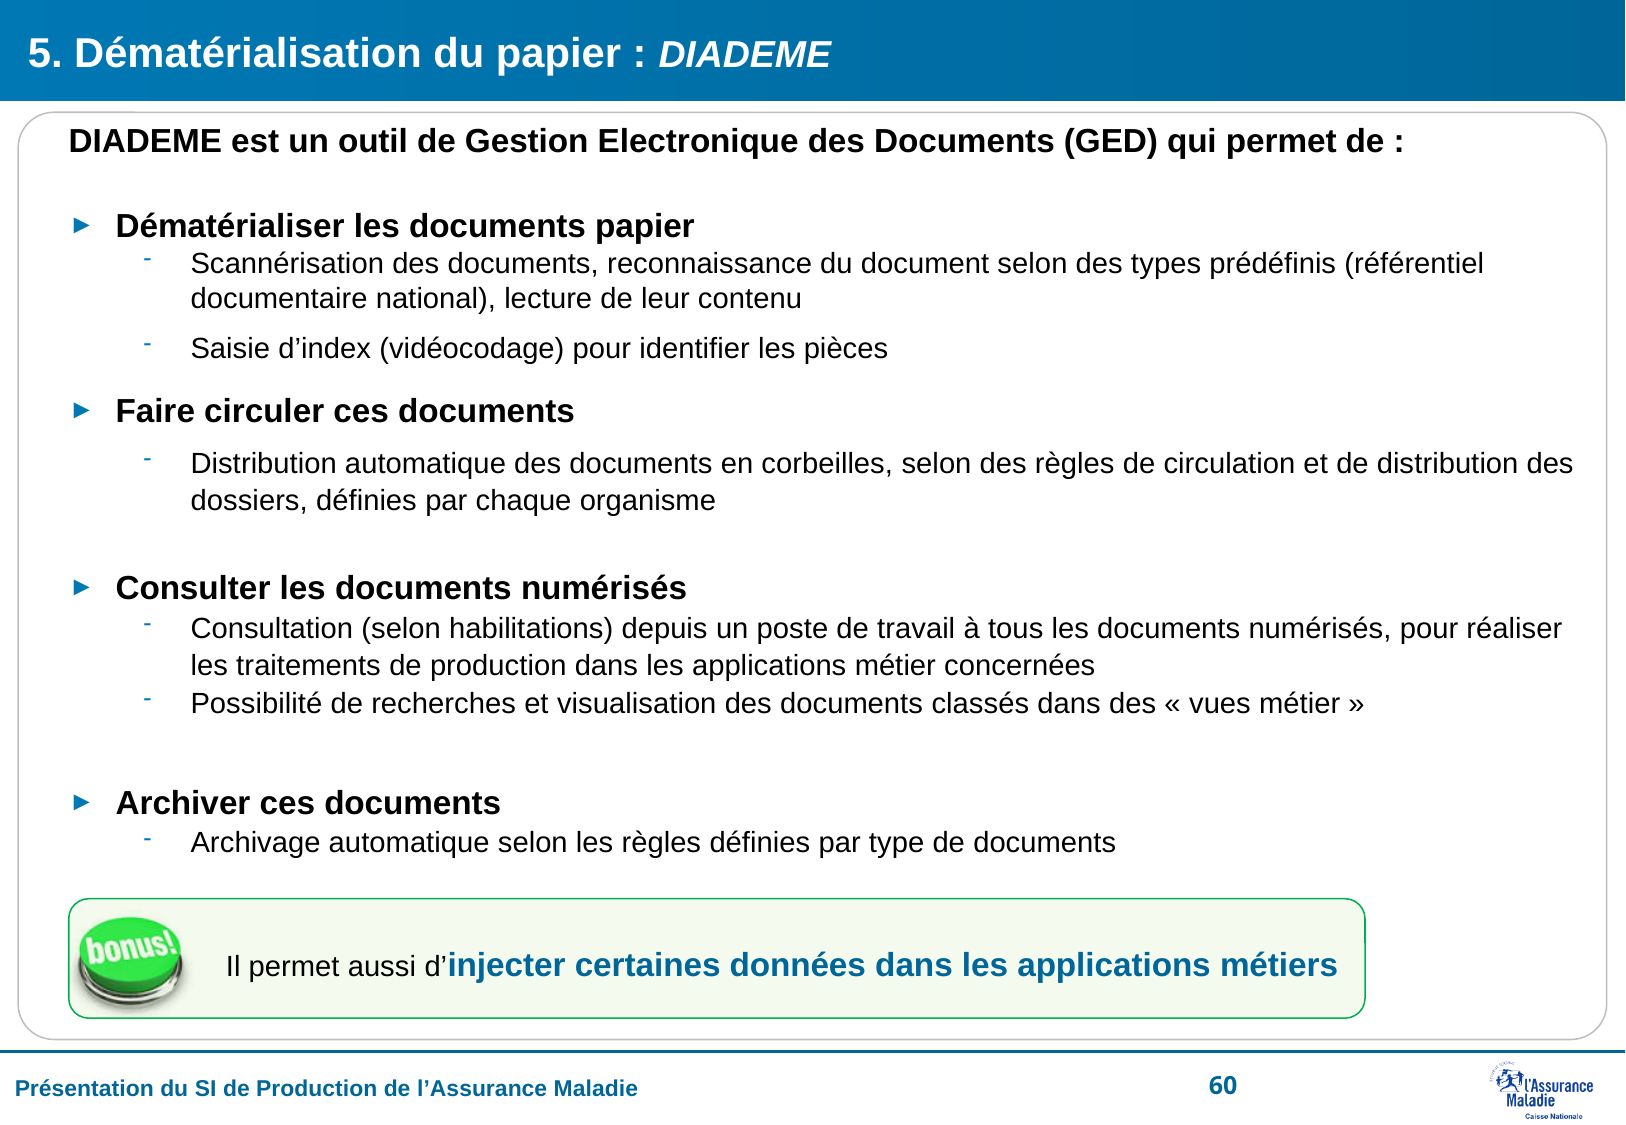

# 5. Dématérialisation du papier : DIADEME
DIADEME est un outil de Gestion Electronique des Documents (GED) qui permet de :
Dématérialiser les documents papier
Scannérisation des documents, reconnaissance du document selon des types prédéfinis (référentiel documentaire national), lecture de leur contenu
Saisie d’index (vidéocodage) pour identifier les pièces
Faire circuler ces documents
Distribution automatique des documents en corbeilles, selon des règles de circulation et de distribution des dossiers, définies par chaque organisme
Consulter les documents numérisés
Consultation (selon habilitations) depuis un poste de travail à tous les documents numérisés, pour réaliser les traitements de production dans les applications métier concernées
Possibilité de recherches et visualisation des documents classés dans des « vues métier »
Archiver ces documents
Archivage automatique selon les règles définies par type de documents
Il permet aussi d’injecter certaines données dans les applications métiers